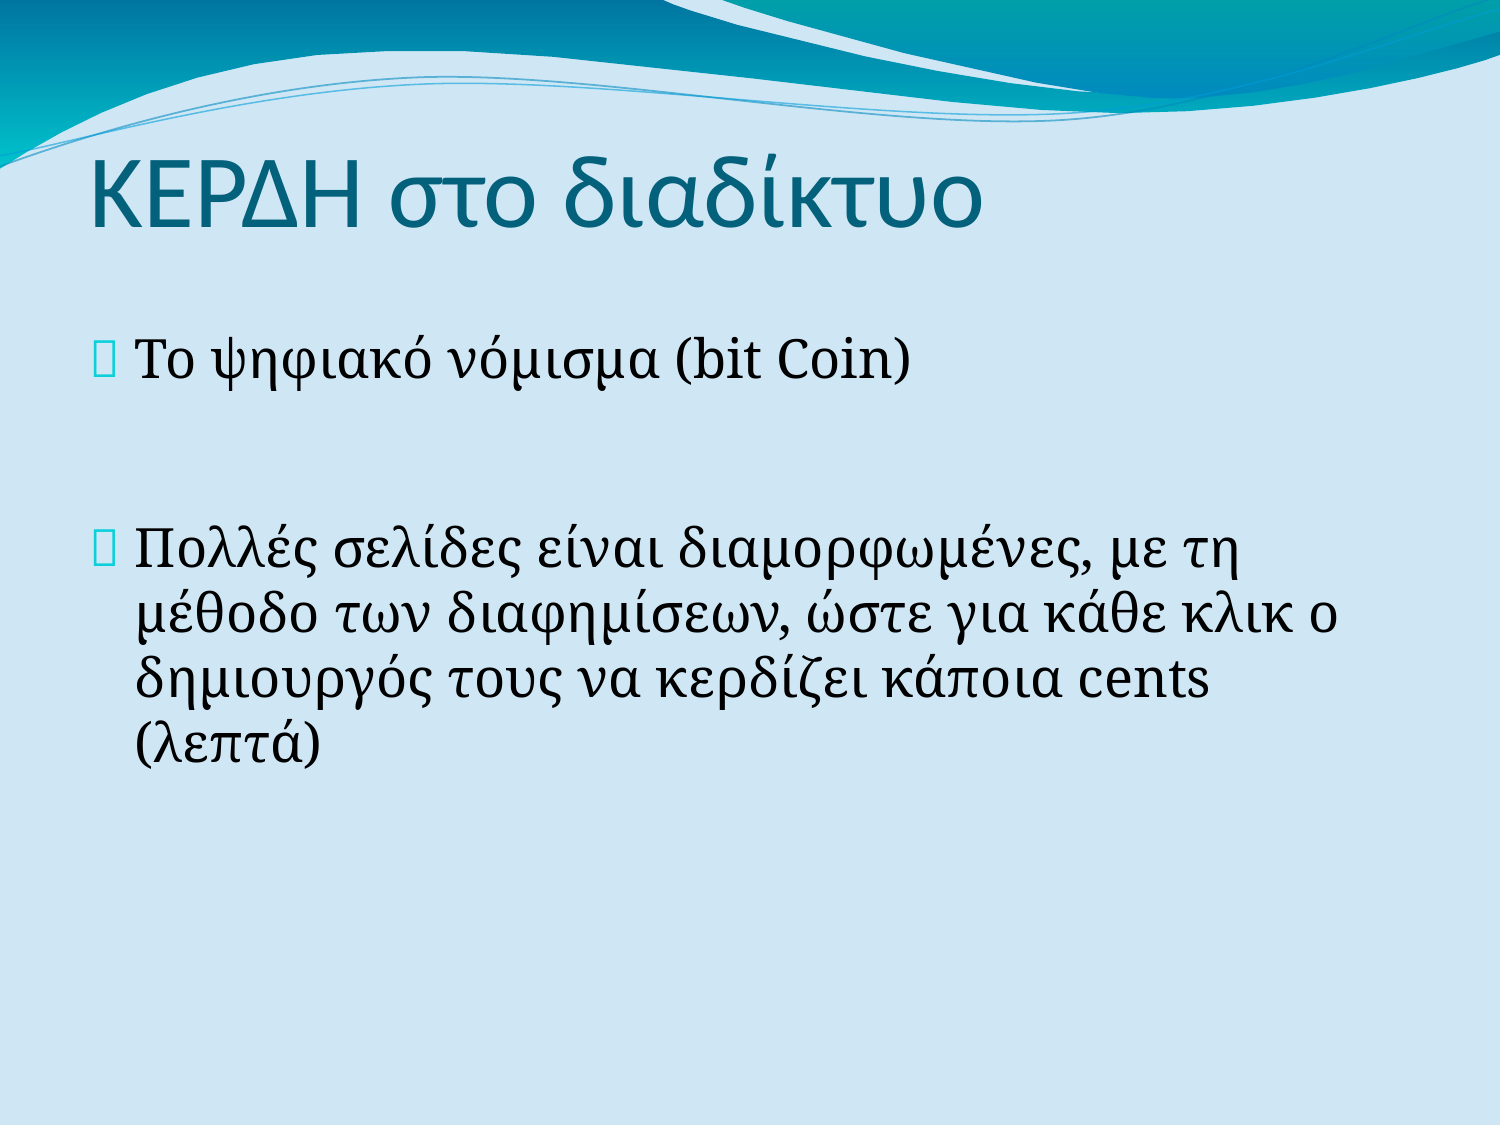

# ΚΕΡΔΗ στο διαδίκτυο
To ψηφιακό νόμισμα (bit Coin)
Πολλές σελίδες είναι διαμορφωμένες, με τη μέθοδο των διαφημίσεων, ώστε για κάθε κλικ ο δημιουργός τους να κερδίζει κάποια cents (λεπτά)